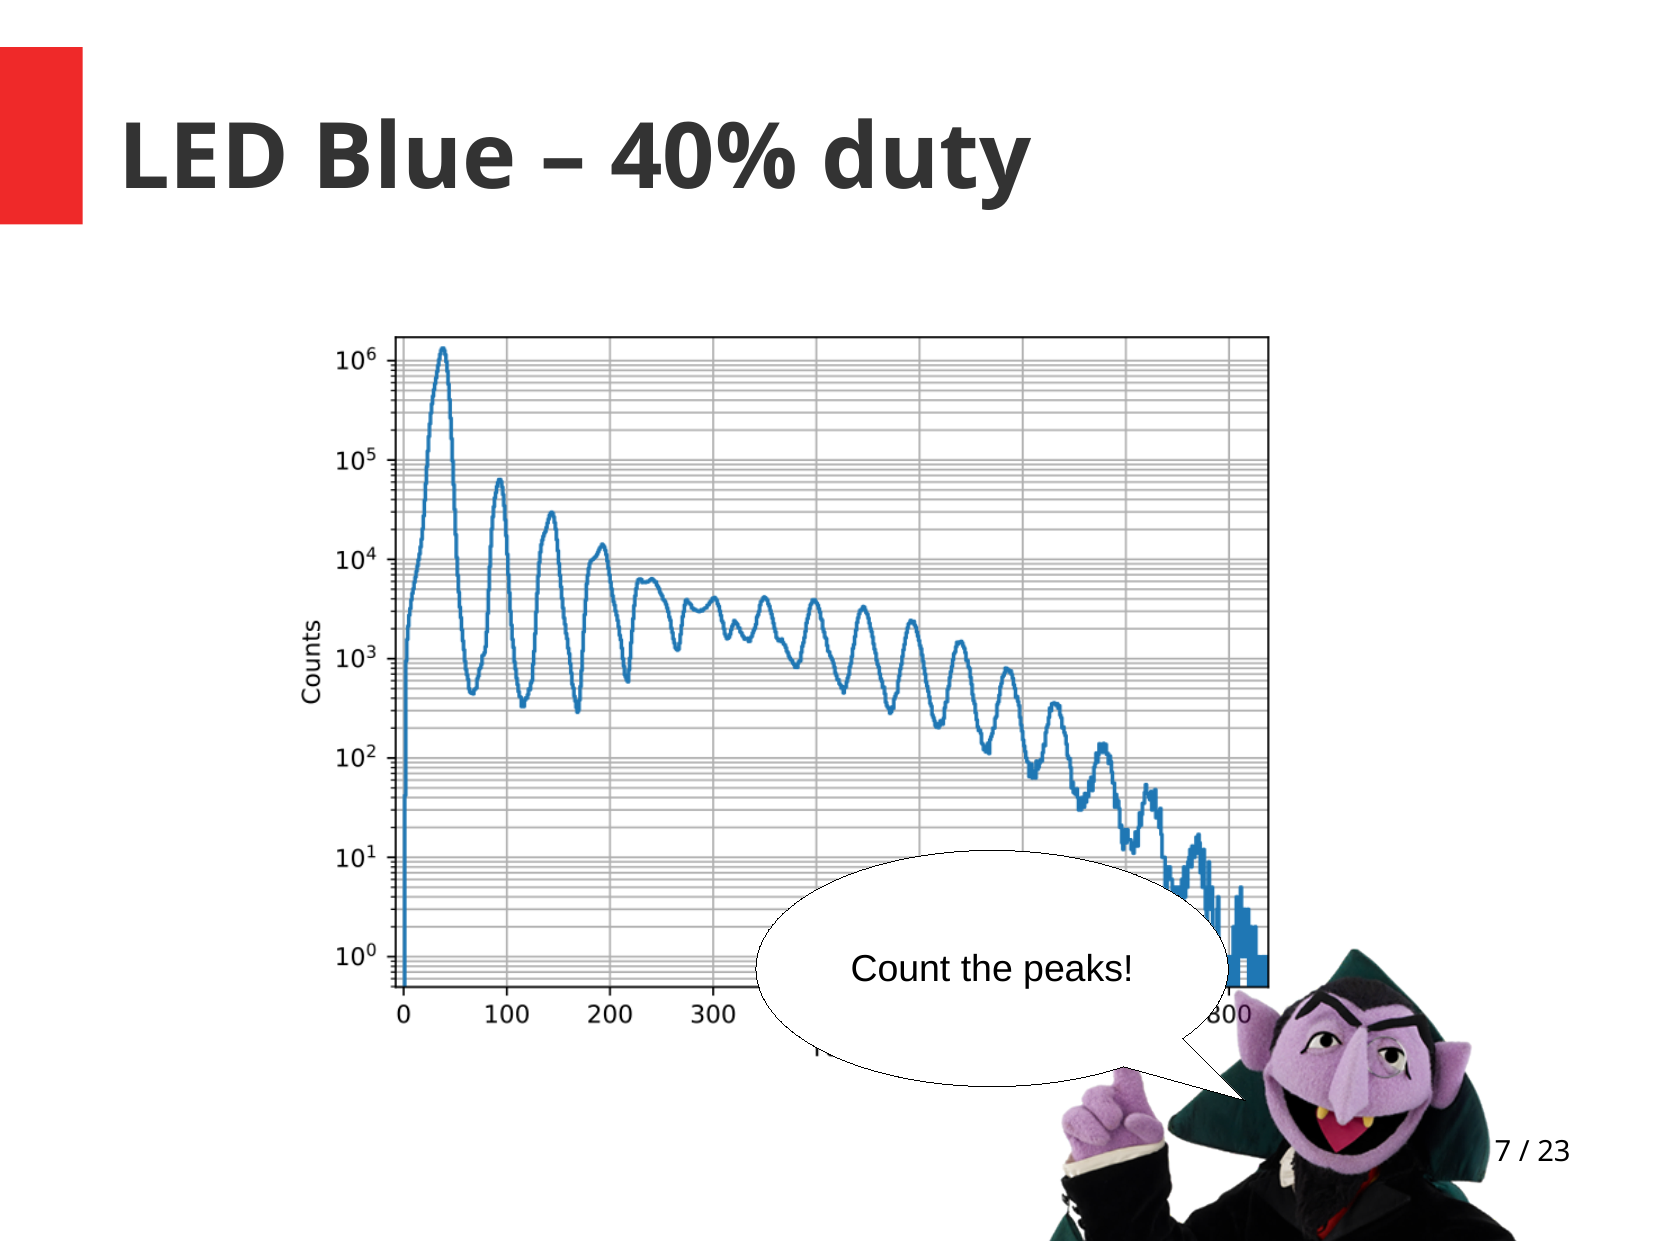

# LED Blue – 40% duty
Count the peaks!
7